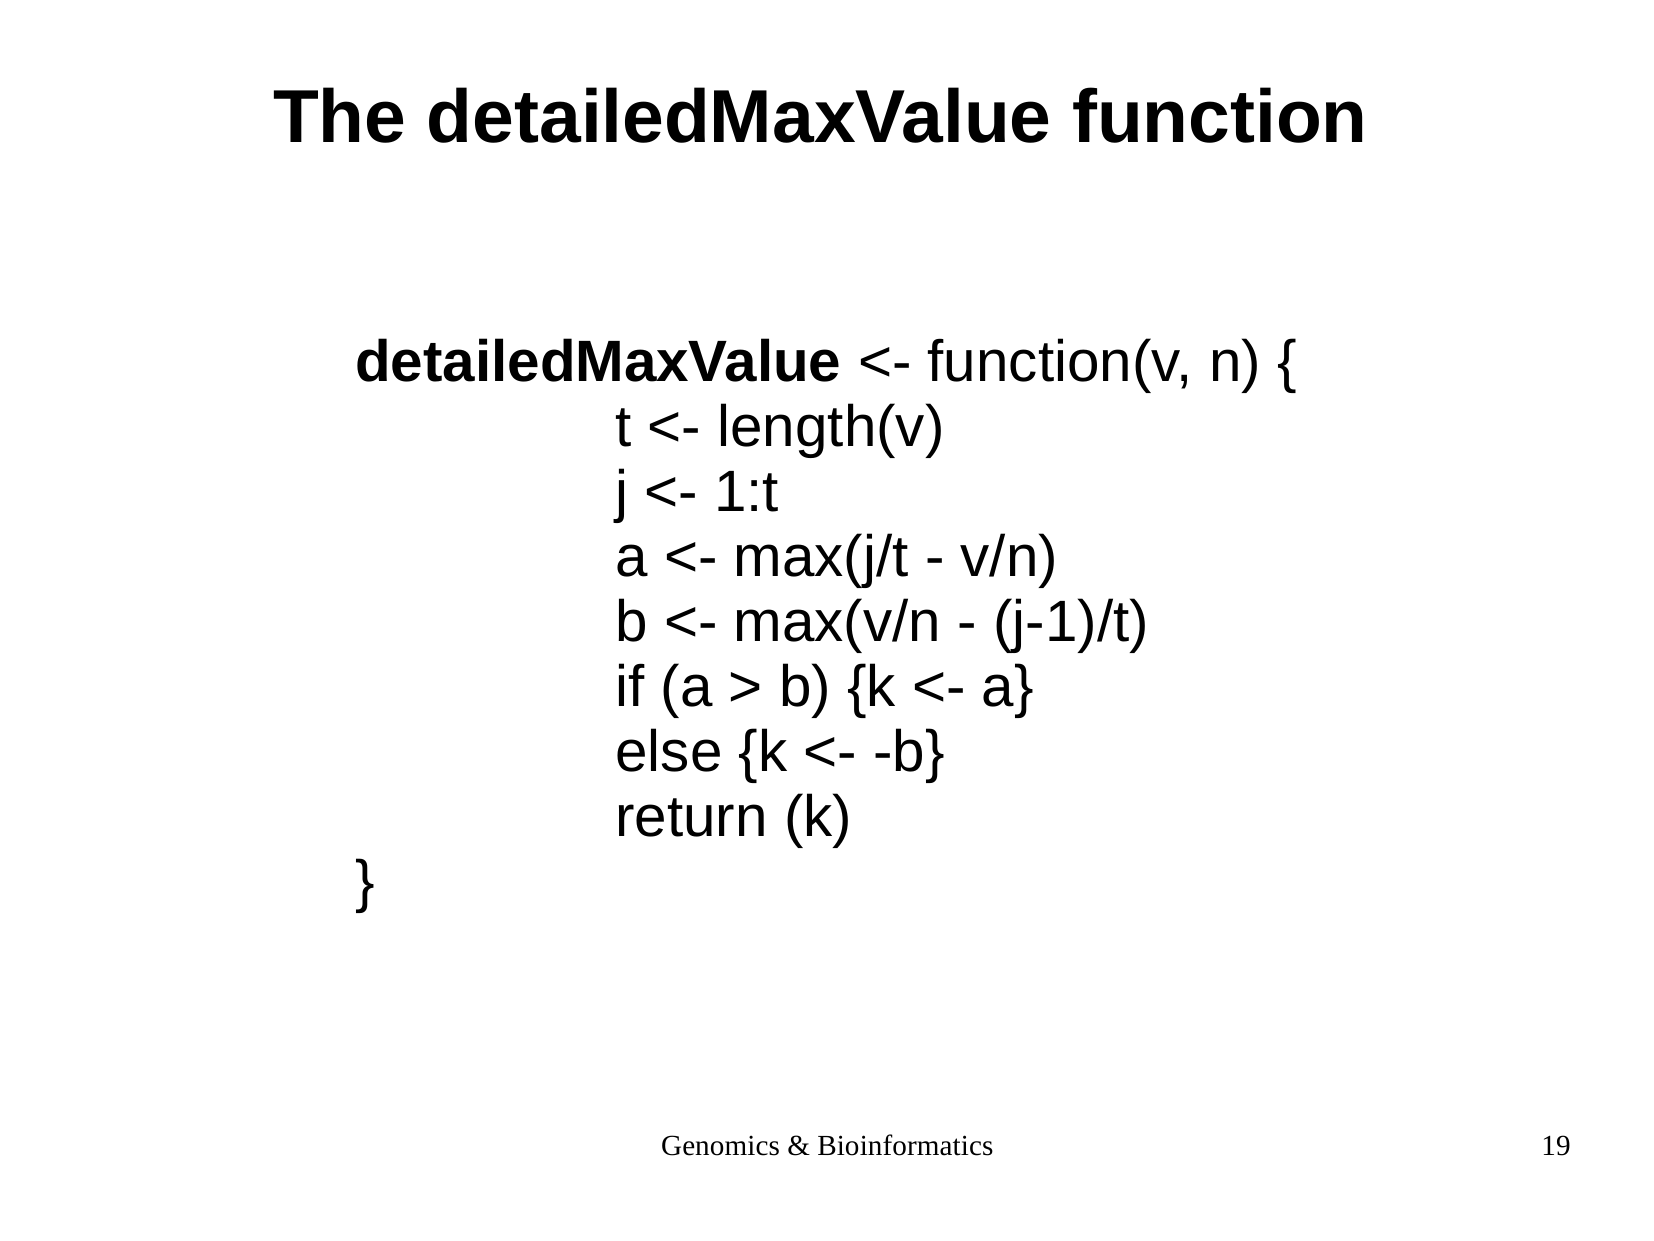

The detailedMaxValue function
detailedMaxValue <- function(v, n) {
 t <- length(v)
 j <- 1:t
 a <- max(j/t - v/n)
 b <- max(v/n - (j-1)/t)
 if (a > b) {k <- a}
 else {k <- -b}
 return (k)
}
Genomics & Bioinformatics
19